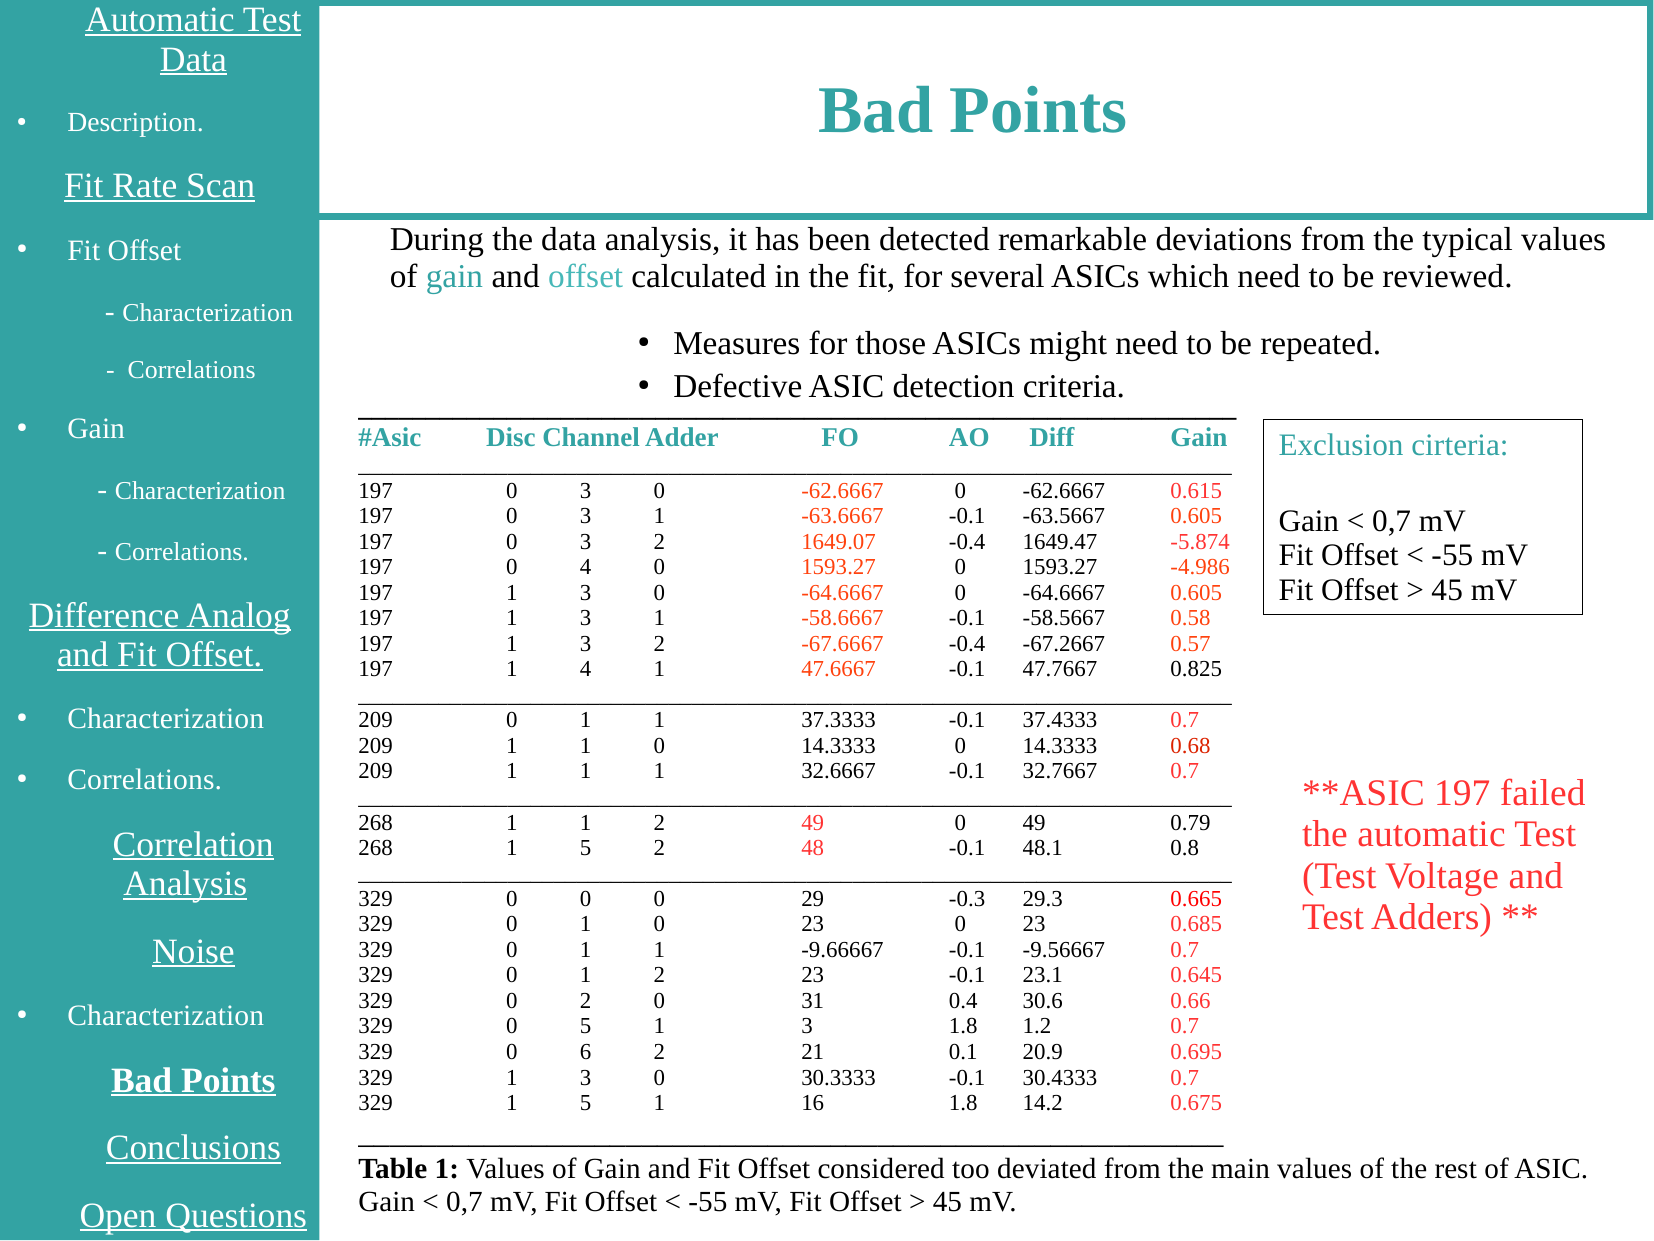

Automatic Test Data
Description.
Fit Rate Scan
Fit Offset
 - Characterization
 - Correlations
Gain
 - Characterization
 - Correlations.
Difference Analog and Fit Offset.
Characterization
Correlations.
Correlation Analysis
Noise
Characterization
Bad Points
Conclusions
Open Questions
# Bad Points
During the data analysis, it has been detected remarkable deviations from the typical values of gain and offset calculated in the fit, for several ASICs which need to be reviewed.
Measures for those ASICs might need to be repeated.
Defective ASIC detection criteria.
_________________________________________________________________
#Asic	 Disc Channel Adder		 FO		AO	 Diff		Gain
____________________________________________________________________________
197		0	3	0		-62.6667	 0	-62.6667	0.615
197		0	3	1		-63.6667	-0.1	-63.5667	0.605
197		0	3	2		1649.07	-0.4	1649.47	-5.874
197		0	4	0		1593.27	 0	1593.27	-4.986
197		1	3	0		-64.6667	 0	-64.6667	0.605
197		1	3	1		-58.6667	-0.1	-58.5667	0.58
197		1	3	2		-67.6667	-0.4	-67.2667	0.57
197		1	4	1		47.6667	-0.1	47.7667	0.825
____________________________________________________________________________
209		0	1	1		37.3333	-0.1	37.4333	0.7
209		1	1	0		14.3333	 0	14.3333	0.68
209		1	1	1		32.6667	-0.1	32.7667	0.7
____________________________________________________________________________
268		1	1	2		49		 0	49		0.79
268		1	5	2		48		-0.1	48.1		0.8
____________________________________________________________________________
329		0	0	0		29		-0.3	29.3		0.665
329		0	1	0		23		 0	23		0.685
329		0	1	1		-9.66667	-0.1	-9.56667	0.7
329		0	1	2		23		-0.1	23.1		0.645
329		0	2	0		31		0.4	30.6		0.66
329		0	5	1		3		1.8	1.2		0.7
329		0	6	2		21		0.1	20.9		0.695
329		1	3	0		30.3333	-0.1	30.4333	0.7
329		1	5	1		16		1.8	14.2		0.675
_______________________________________________________
Exclusion cirteria:
Gain < 0,7 mV
Fit Offset < -55 mV
Fit Offset > 45 mV
**ASIC 197 failed the automatic Test
(Test Voltage and
Test Adders) **
Table 1: Values of Gain and Fit Offset considered too deviated from the main values of the rest of ASIC.
Gain < 0,7 mV, Fit Offset < -55 mV, Fit Offset > 45 mV.